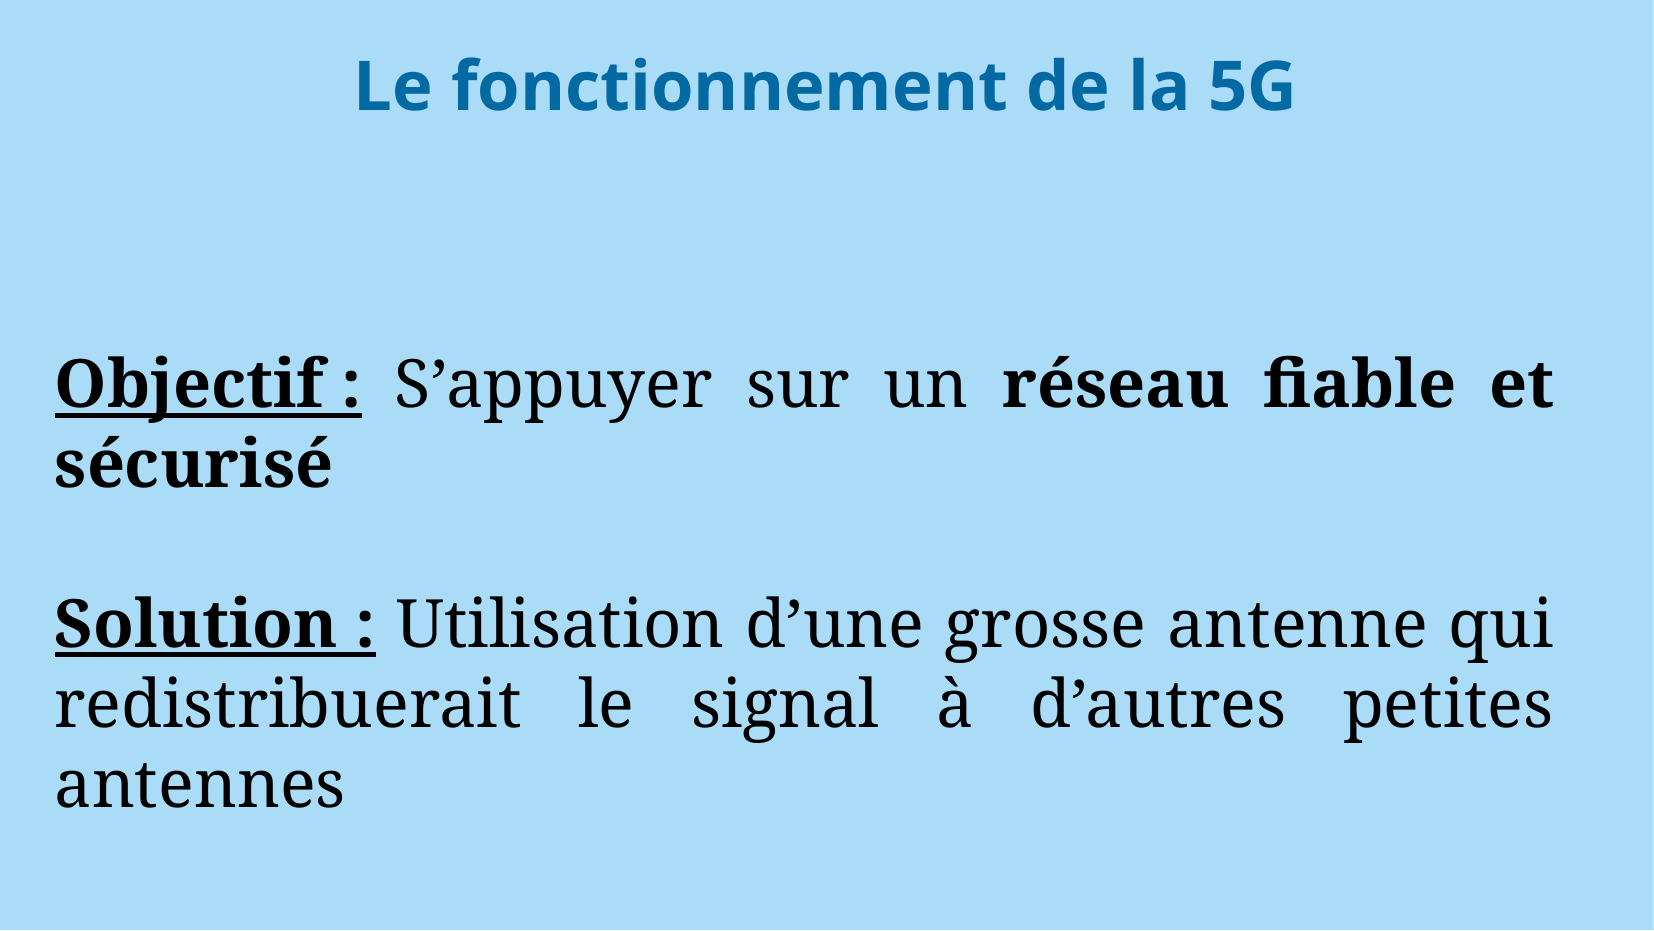

# Le fonctionnement de la 5G
Objectif : S’appuyer sur un réseau fiable et sécurisé
Solution : Utilisation d’une grosse antenne qui redistribuerait le signal à d’autres petites antennes